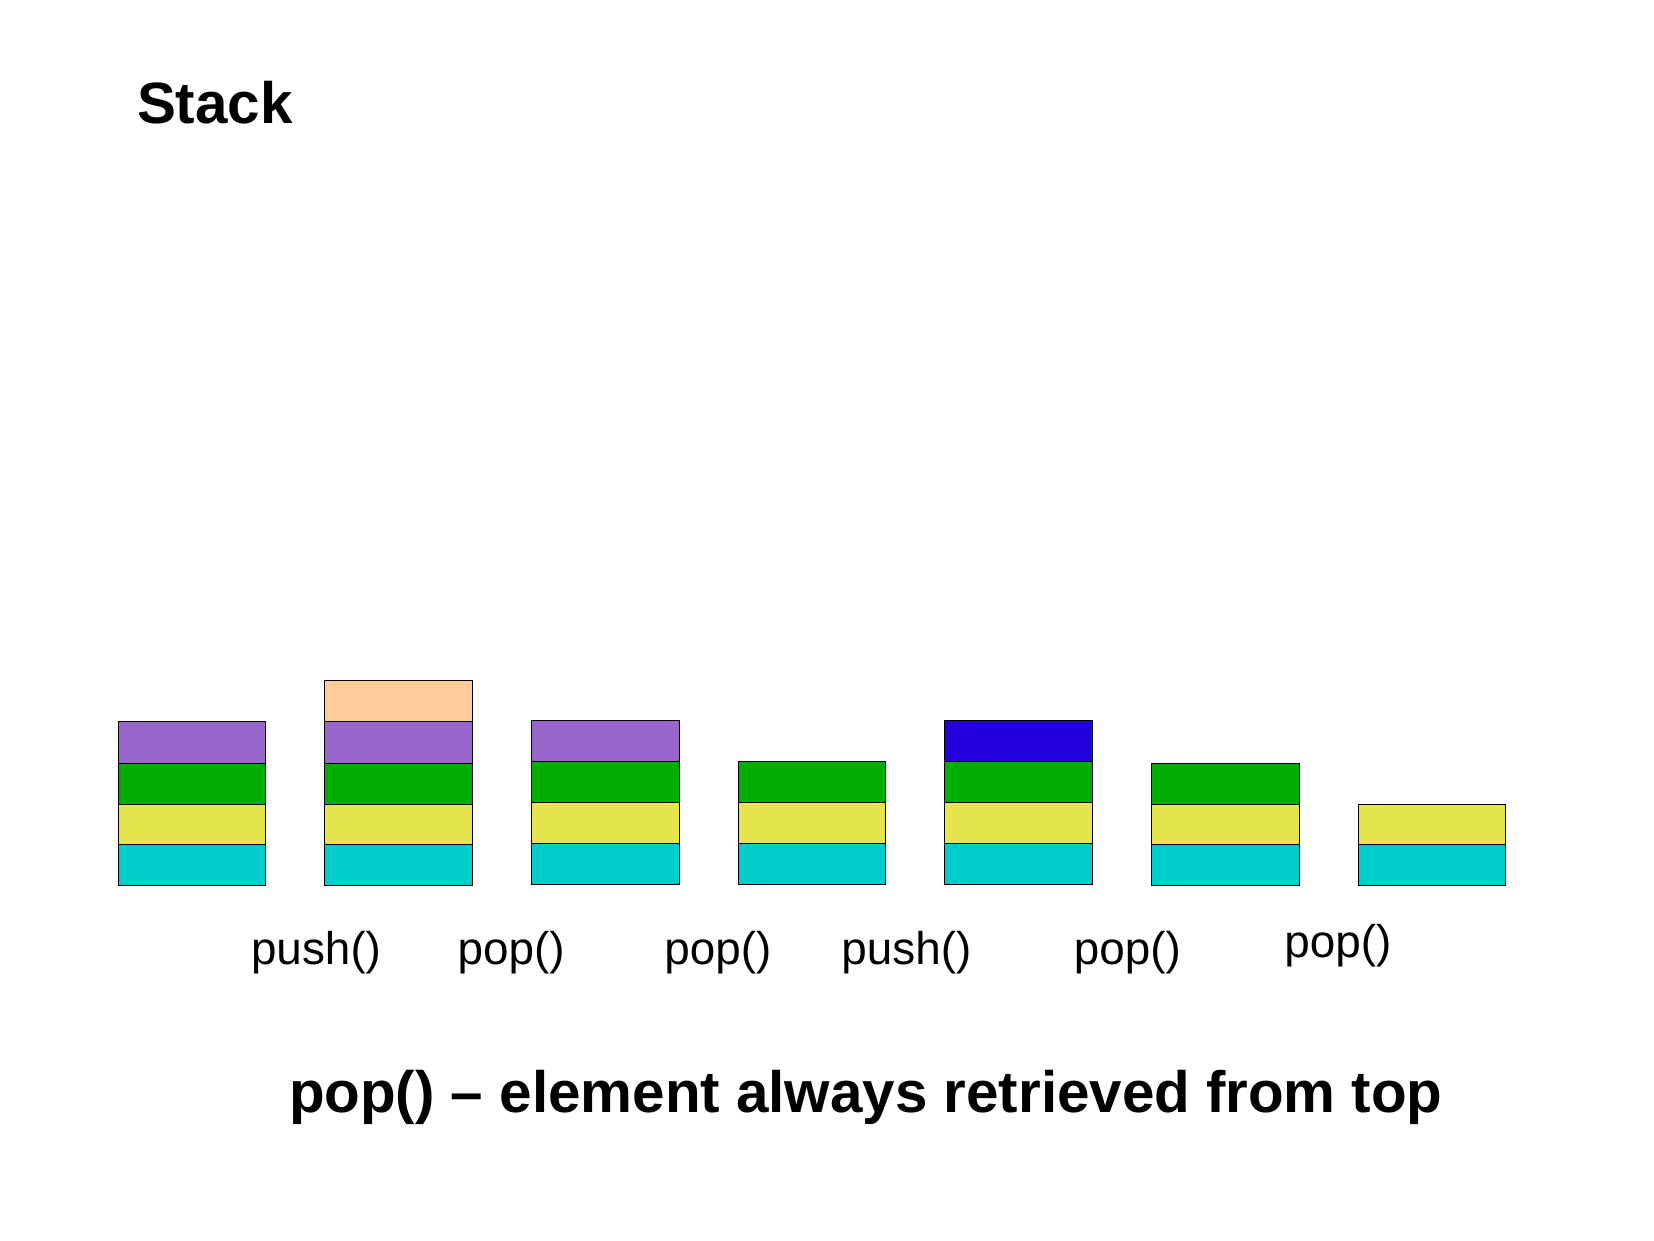

Stack
pop()
push()
pop()
pop()
push()
pop()
pop() – element always retrieved from top